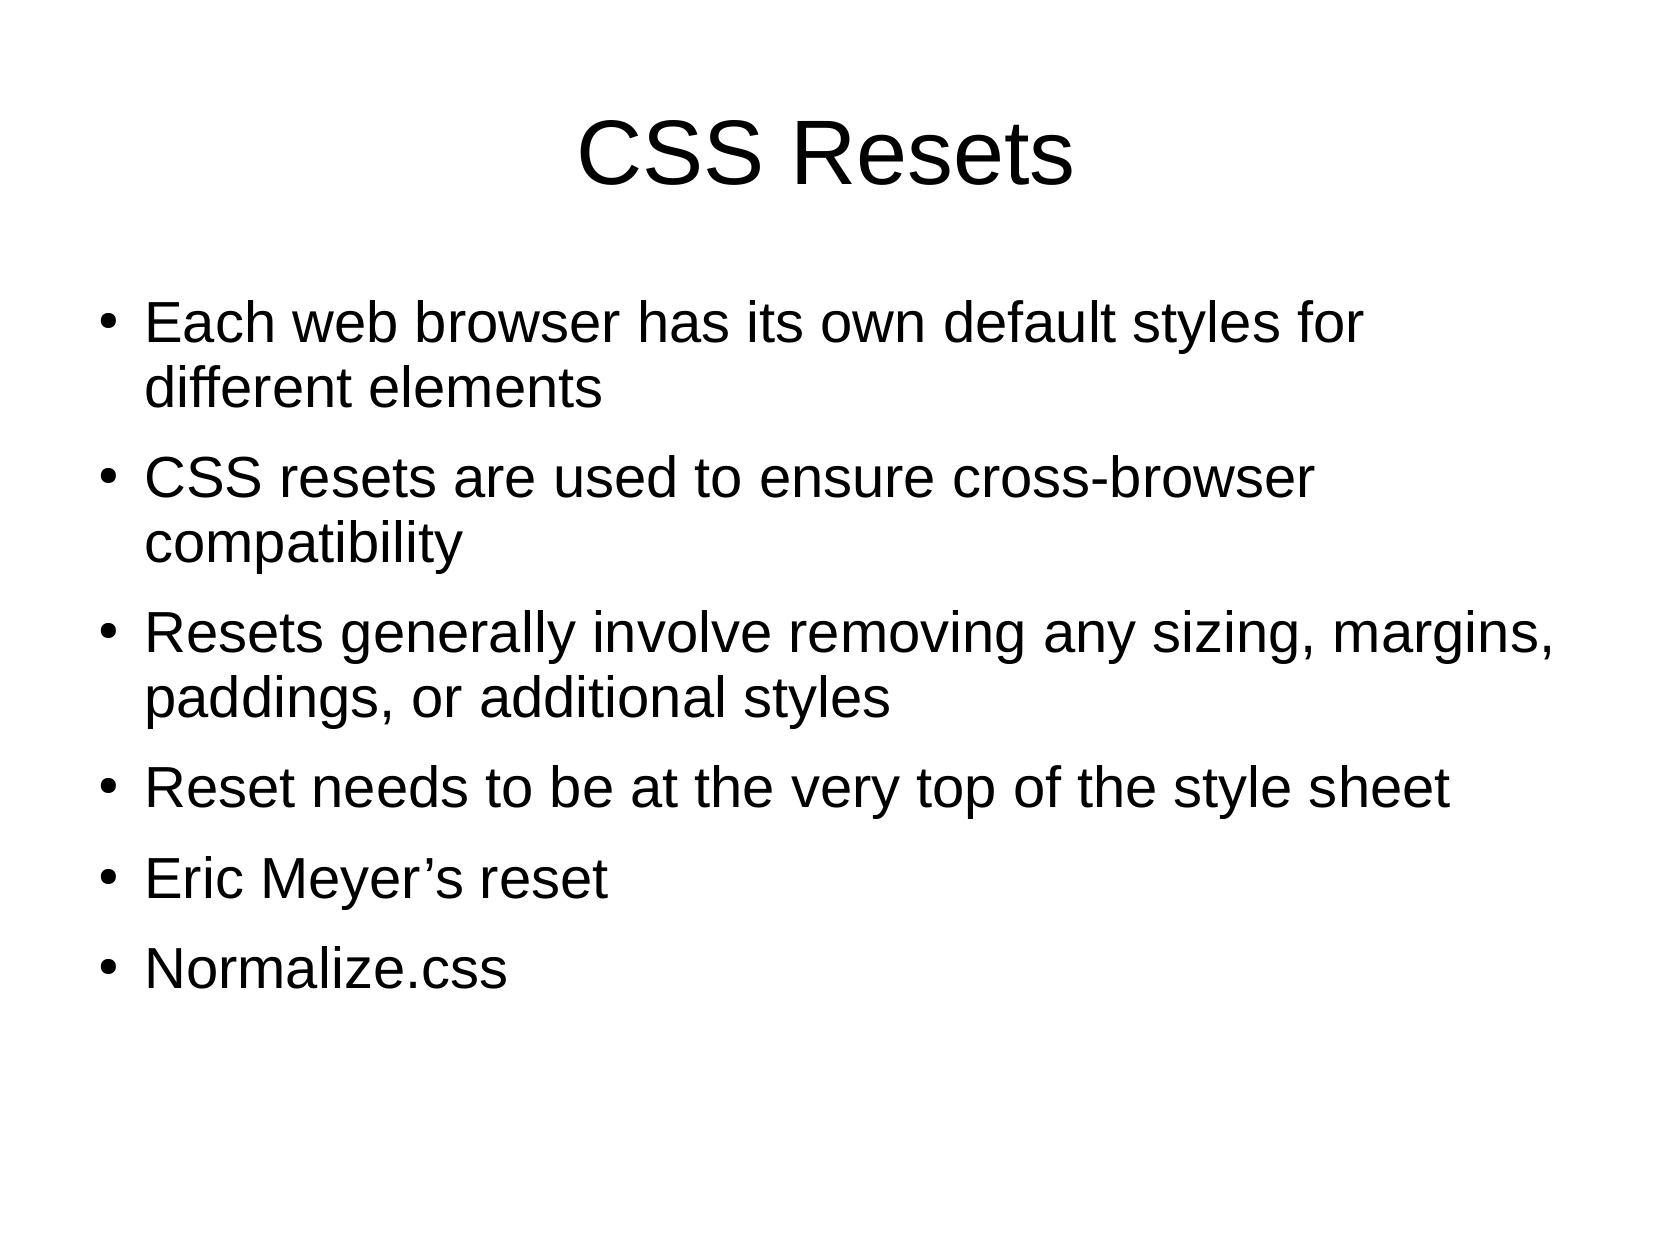

# CSS Resets
Each web browser has its own default styles for different elements
CSS resets are used to ensure cross-browser compatibility
Resets generally involve removing any sizing, margins, paddings, or additional styles
Reset needs to be at the very top of the style sheet
Eric Meyer’s reset
Normalize.css